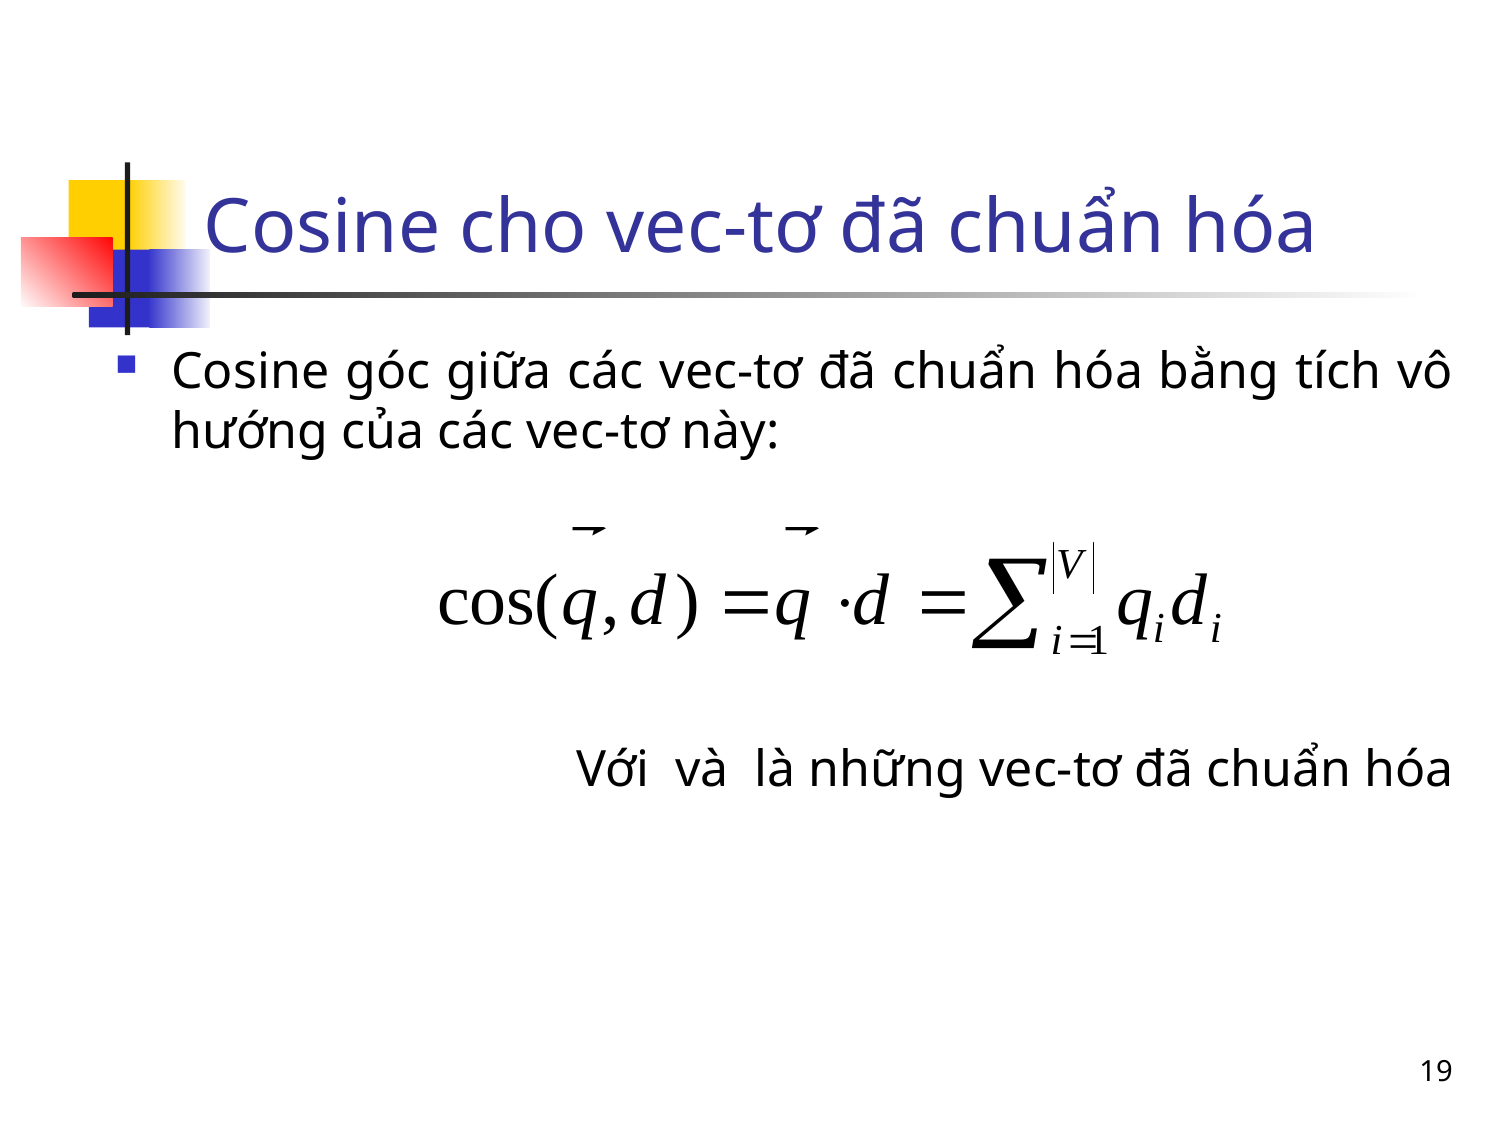

# Cosine cho vec-tơ đã chuẩn hóa
Cosine góc giữa các vec-tơ đã chuẩn hóa bằng tích vô hướng của các vec-tơ này:
Với và là những vec-tơ đã chuẩn hóa